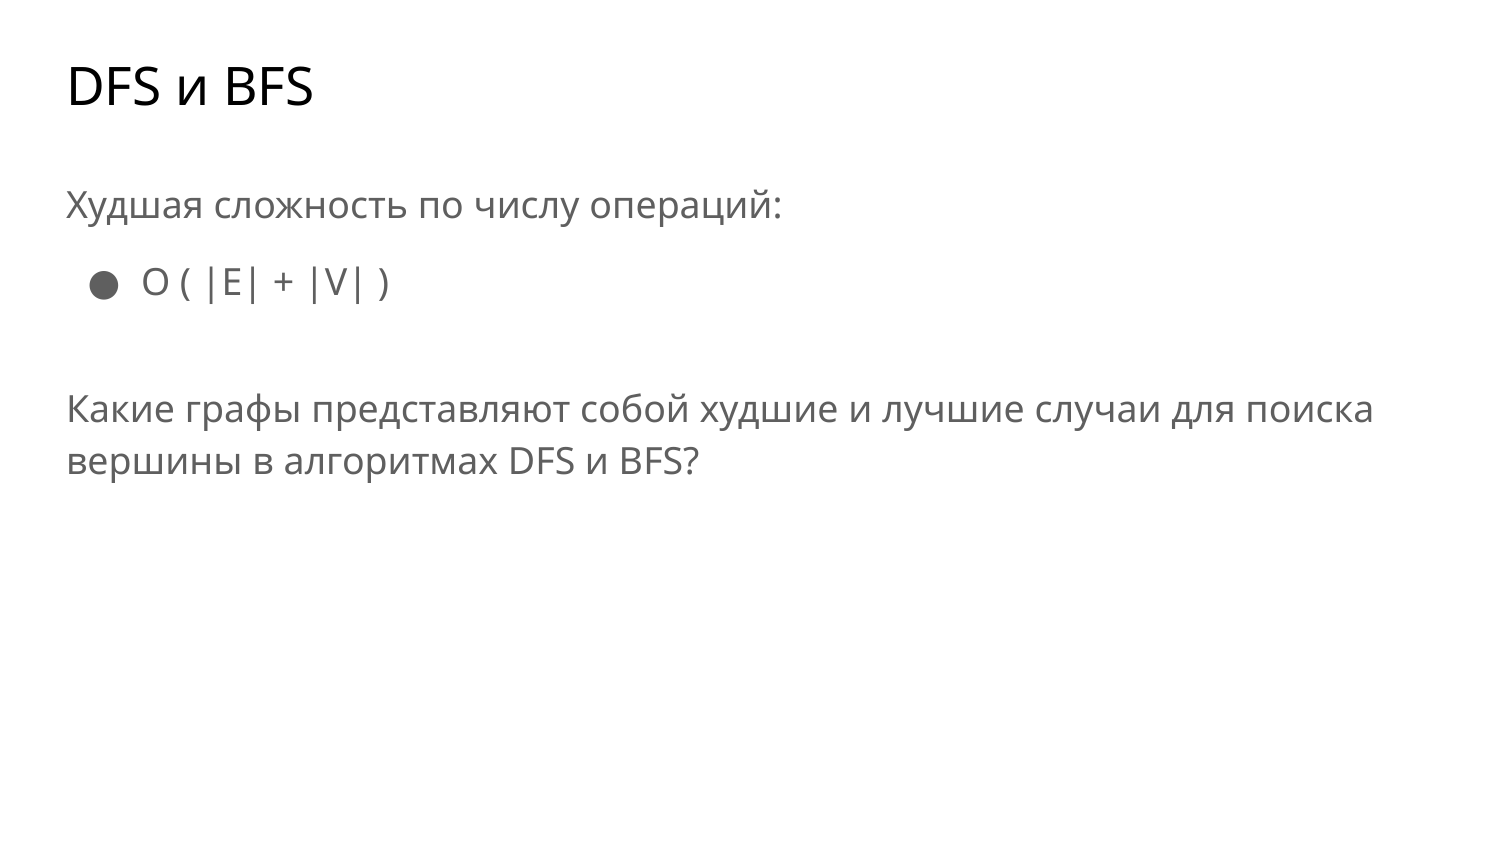

# DFS и BFS
Худшая сложность по числу операций:
O ( |E| + |V| )
Какие графы представляют собой худшие и лучшие случаи для поиска вершины в алгоритмах DFS и BFS?